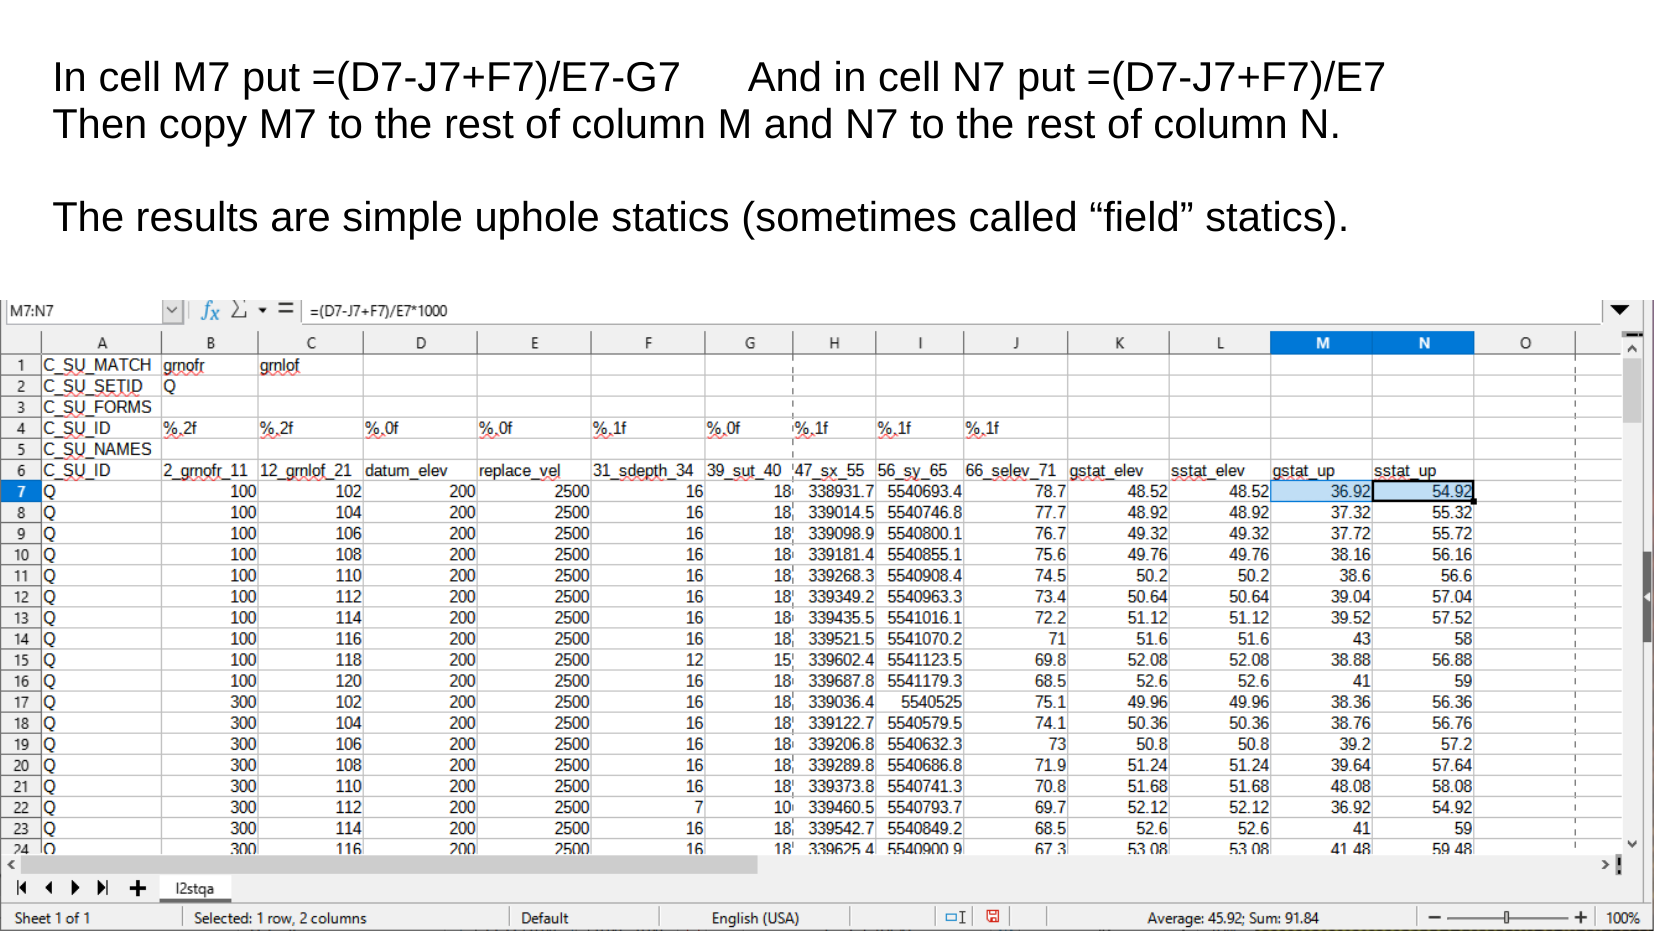

In cell M7 put =(D7-J7+F7)/E7-G7 And in cell N7 put =(D7-J7+F7)/E7
Then copy M7 to the rest of column M and N7 to the rest of column N.
The results are simple uphole statics (sometimes called “field” statics).